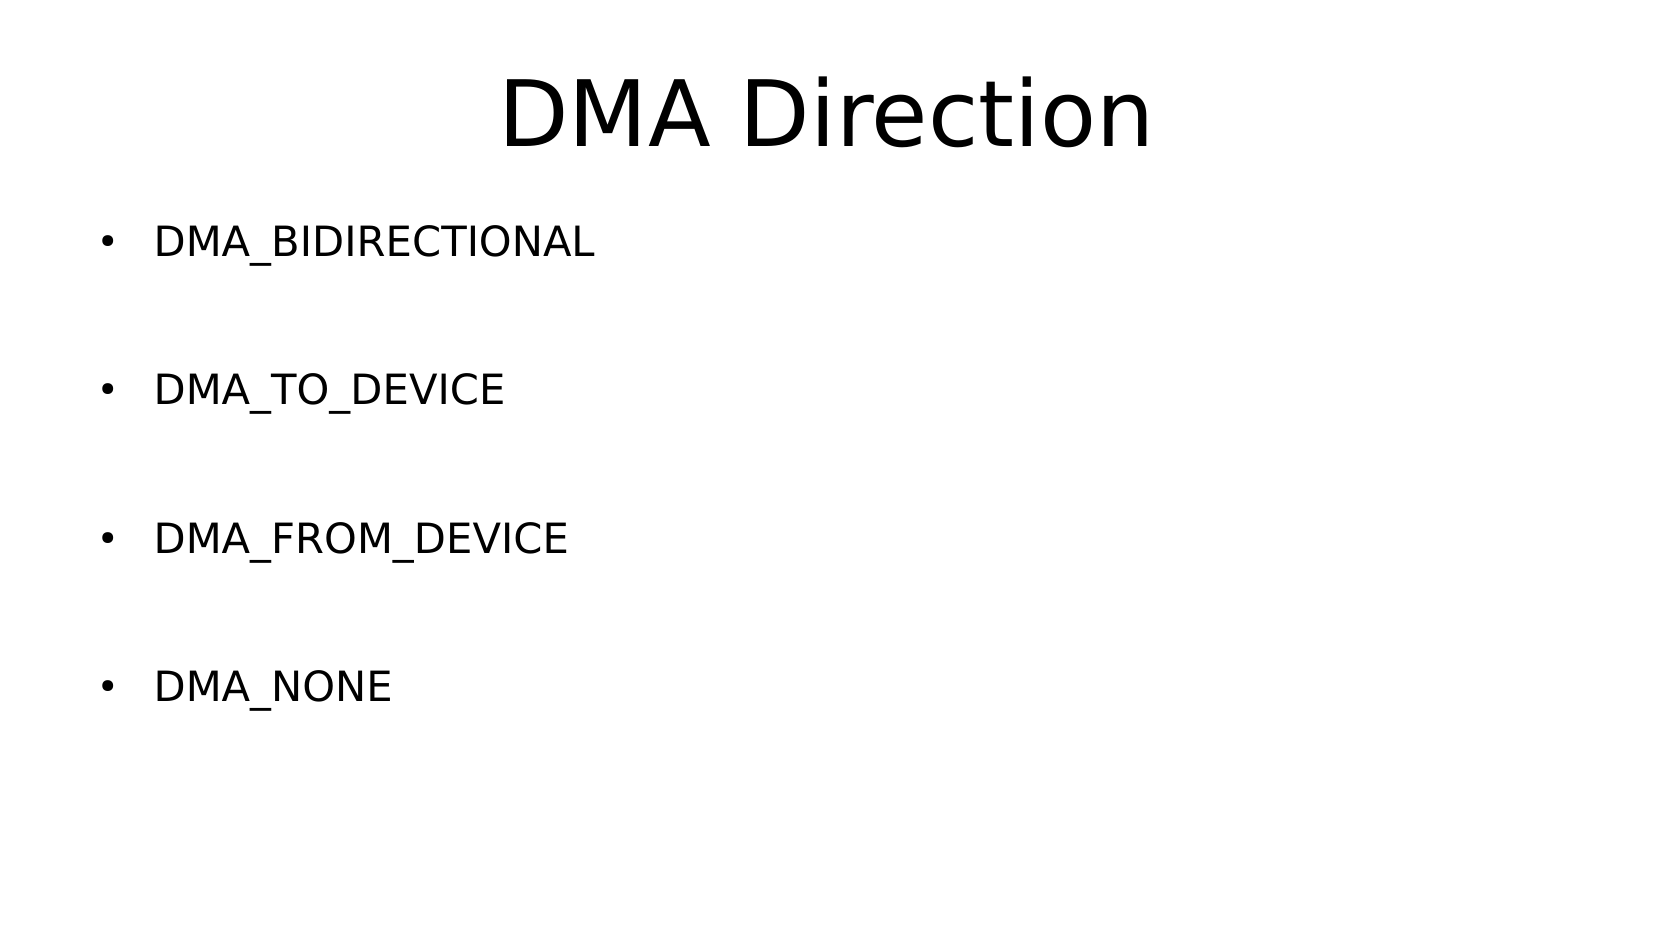

# DMA Direction
DMA_BIDIRECTIONAL
DMA_TO_DEVICE
DMA_FROM_DEVICE
DMA_NONE